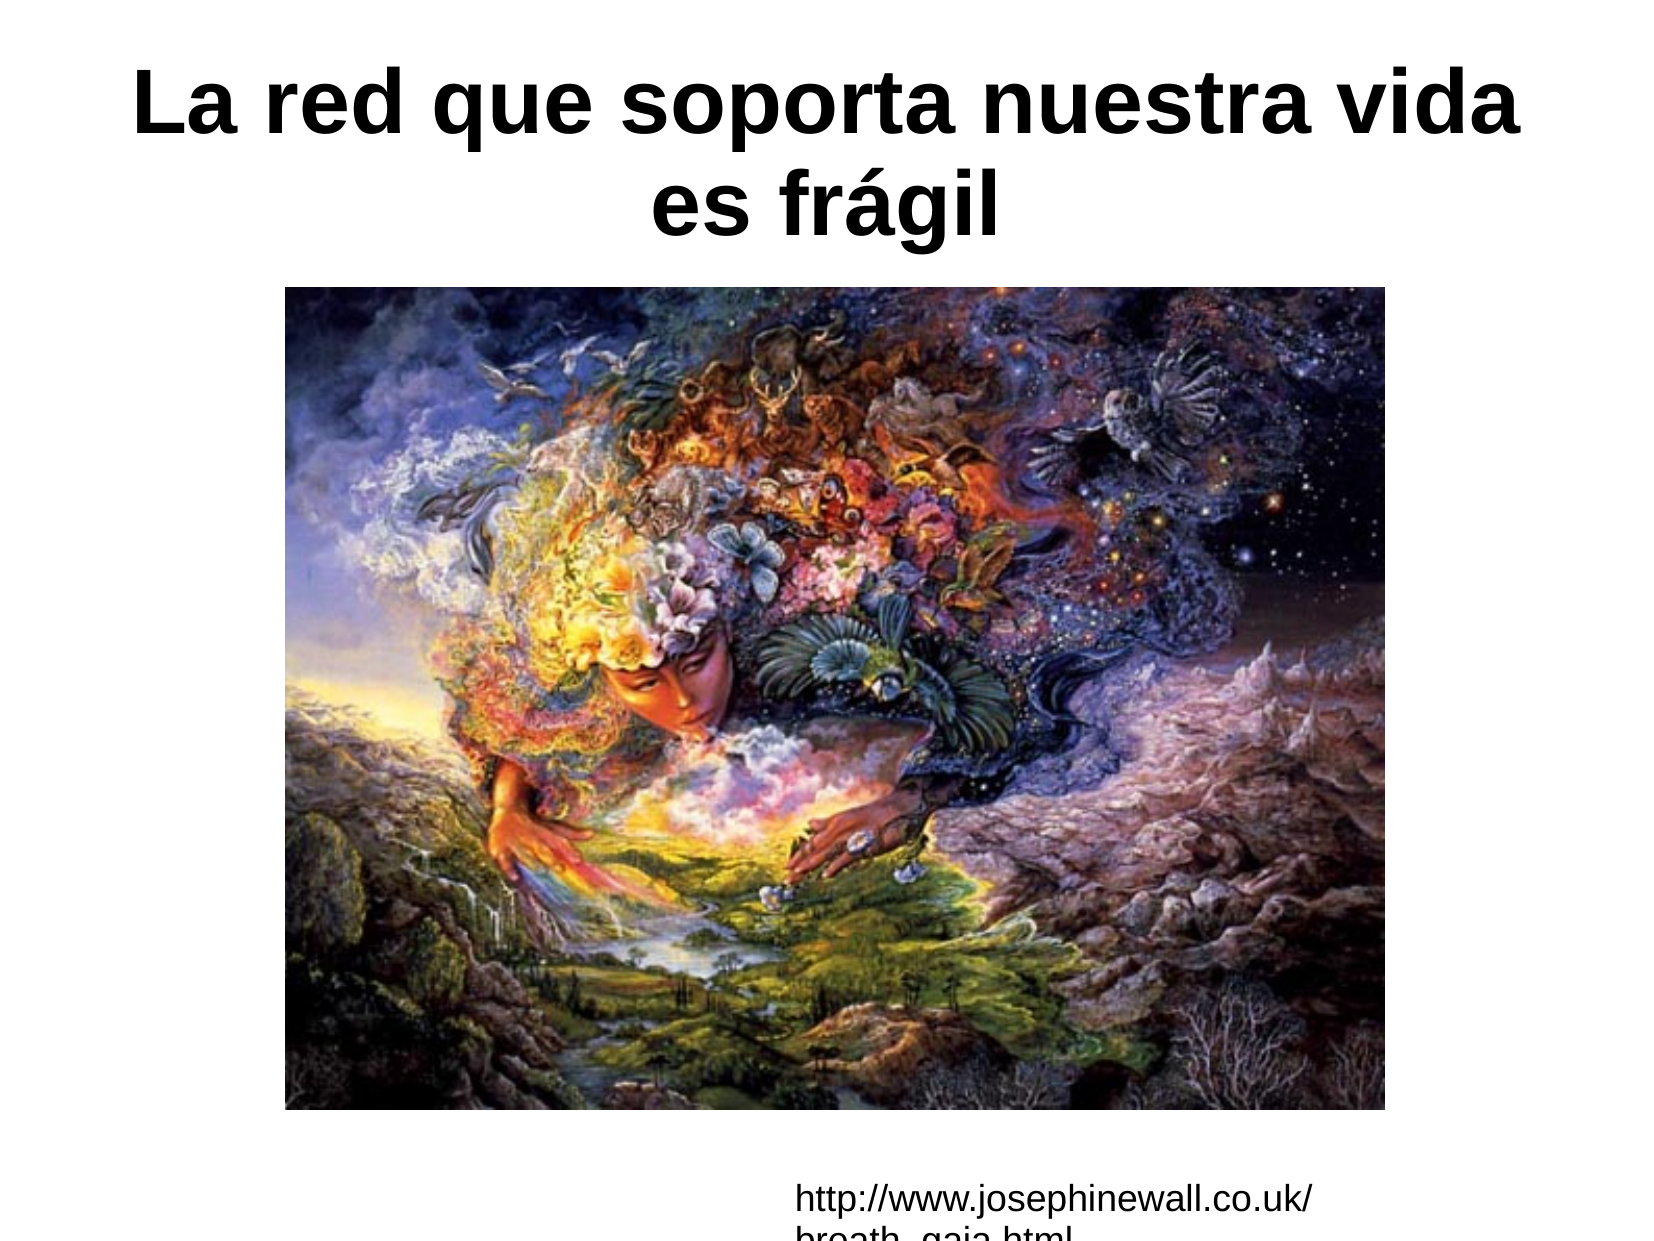

# La red que soporta nuestra vida es frágil
http://www.josephinewall.co.uk/breath_gaia.html